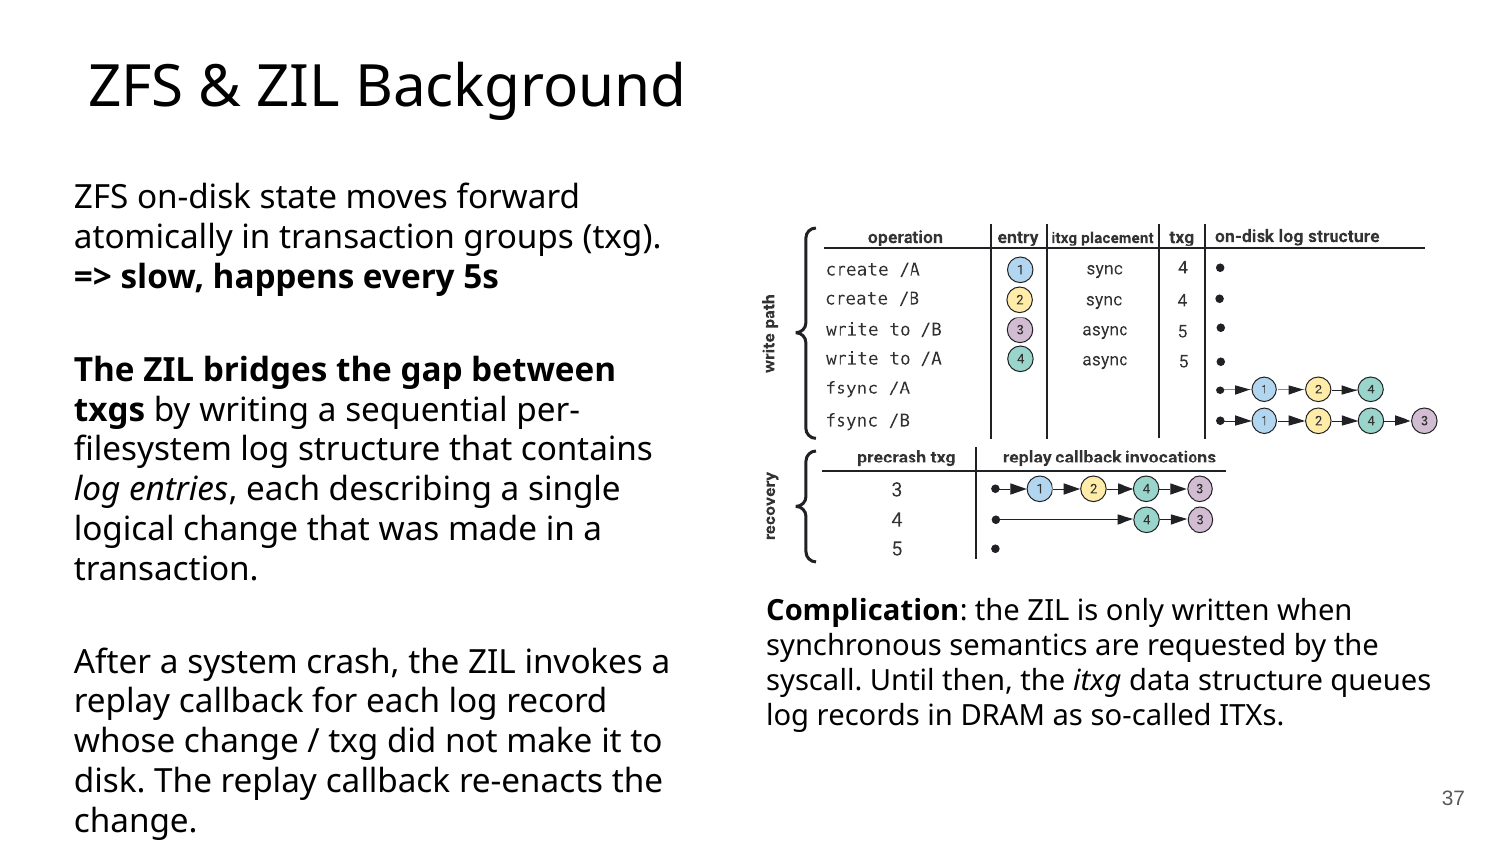

# ZFS & ZIL Background
ZFS on-disk state moves forward atomically in transaction groups (txg).
=> slow, happens every 5s
The ZIL bridges the gap between txgs by writing a sequential per-filesystem log structure that contains log entries, each describing a single logical change that was made in a transaction.
After a system crash, the ZIL invokes a replay callback for each log record whose change / txg did not make it to disk. The replay callback re-enacts the change.
Complication: the ZIL is only written when synchronous semantics are requested by the syscall. Until then, the itxg data structure queues log records in DRAM as so-called ITXs.